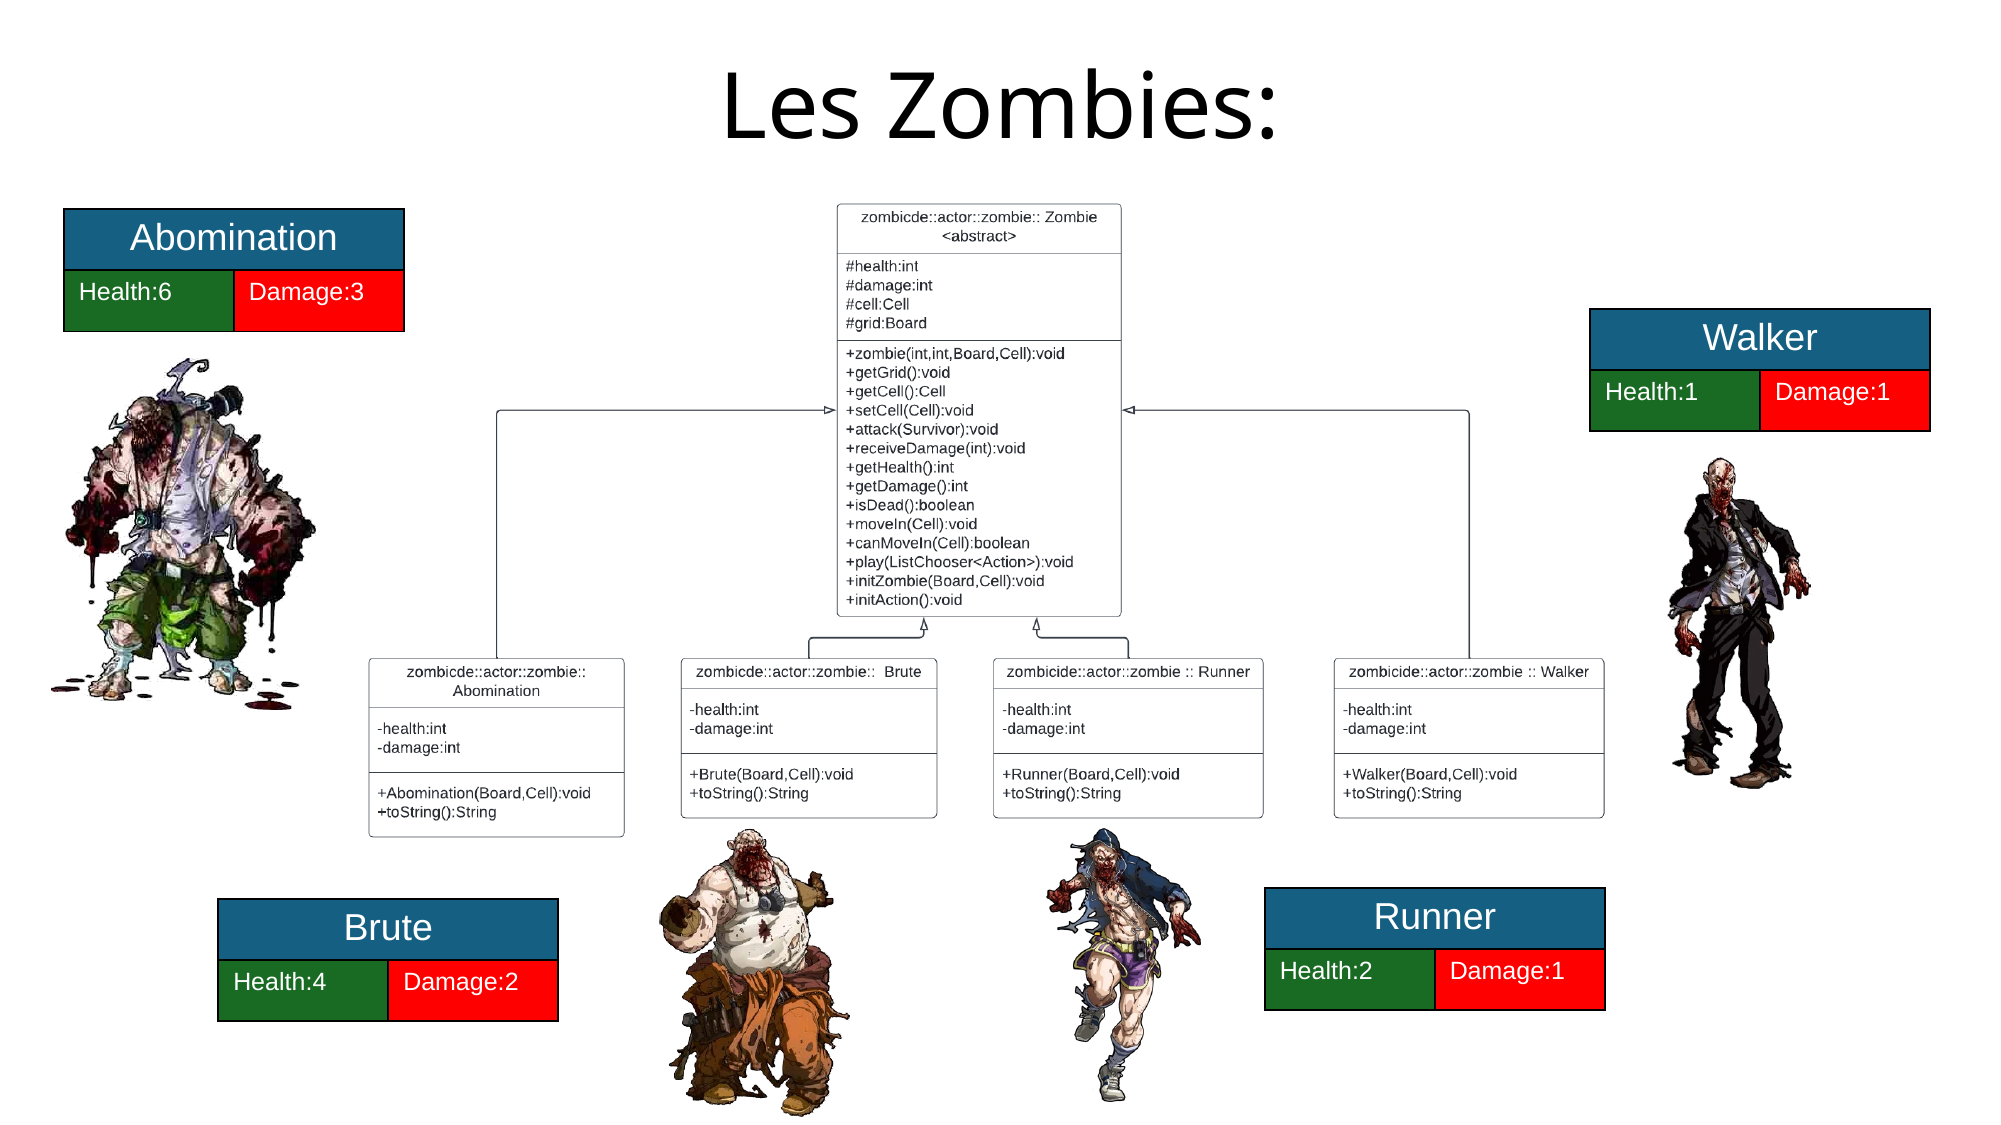

# Les Zombies:
| Abomination | |
| --- | --- |
| Health:6 | Damage:3 |
| Walker | |
| --- | --- |
| Health:1 | Damage:1 |
| Runner | |
| --- | --- |
| Health:2 | Damage:1 |
| Brute | |
| --- | --- |
| Health:4 | Damage:2 |